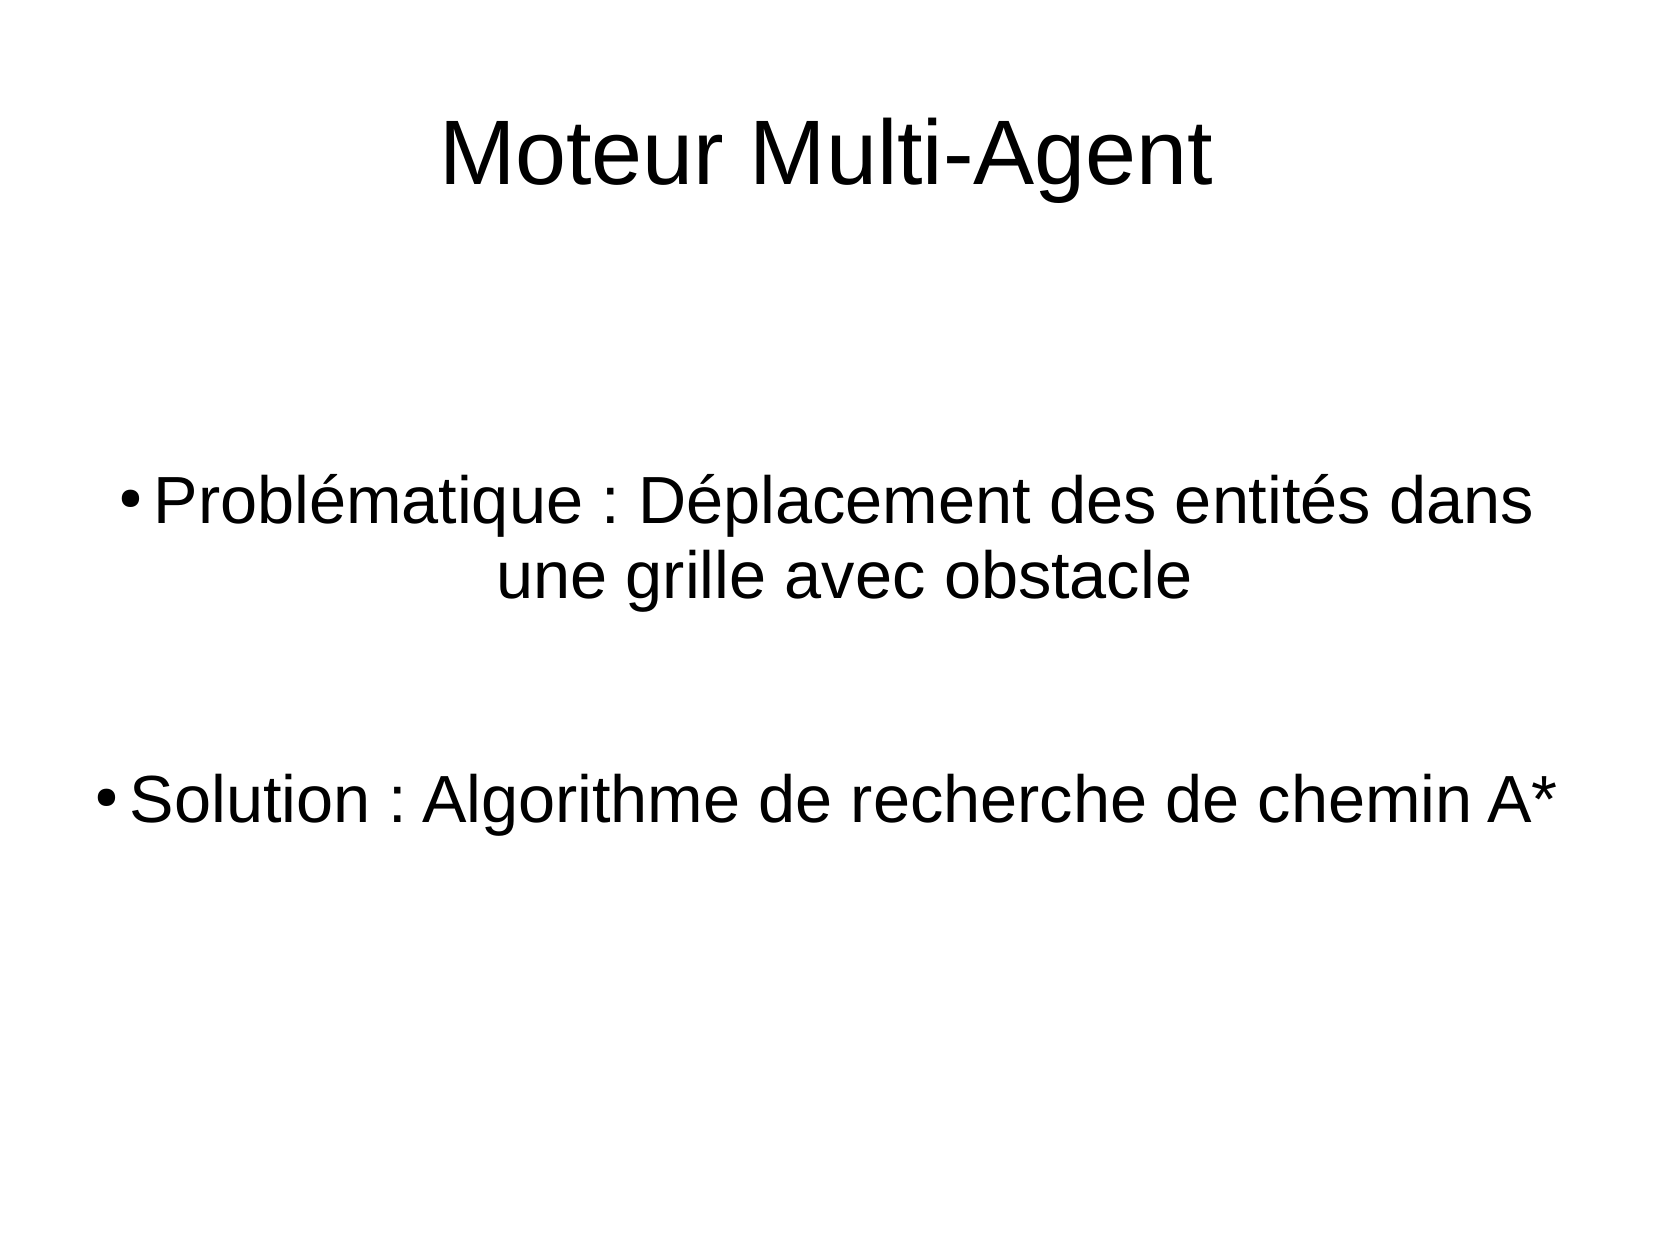

# Moteur Multi-Agent
Problématique : Déplacement des entités dans une grille avec obstacle
Solution : Algorithme de recherche de chemin A*